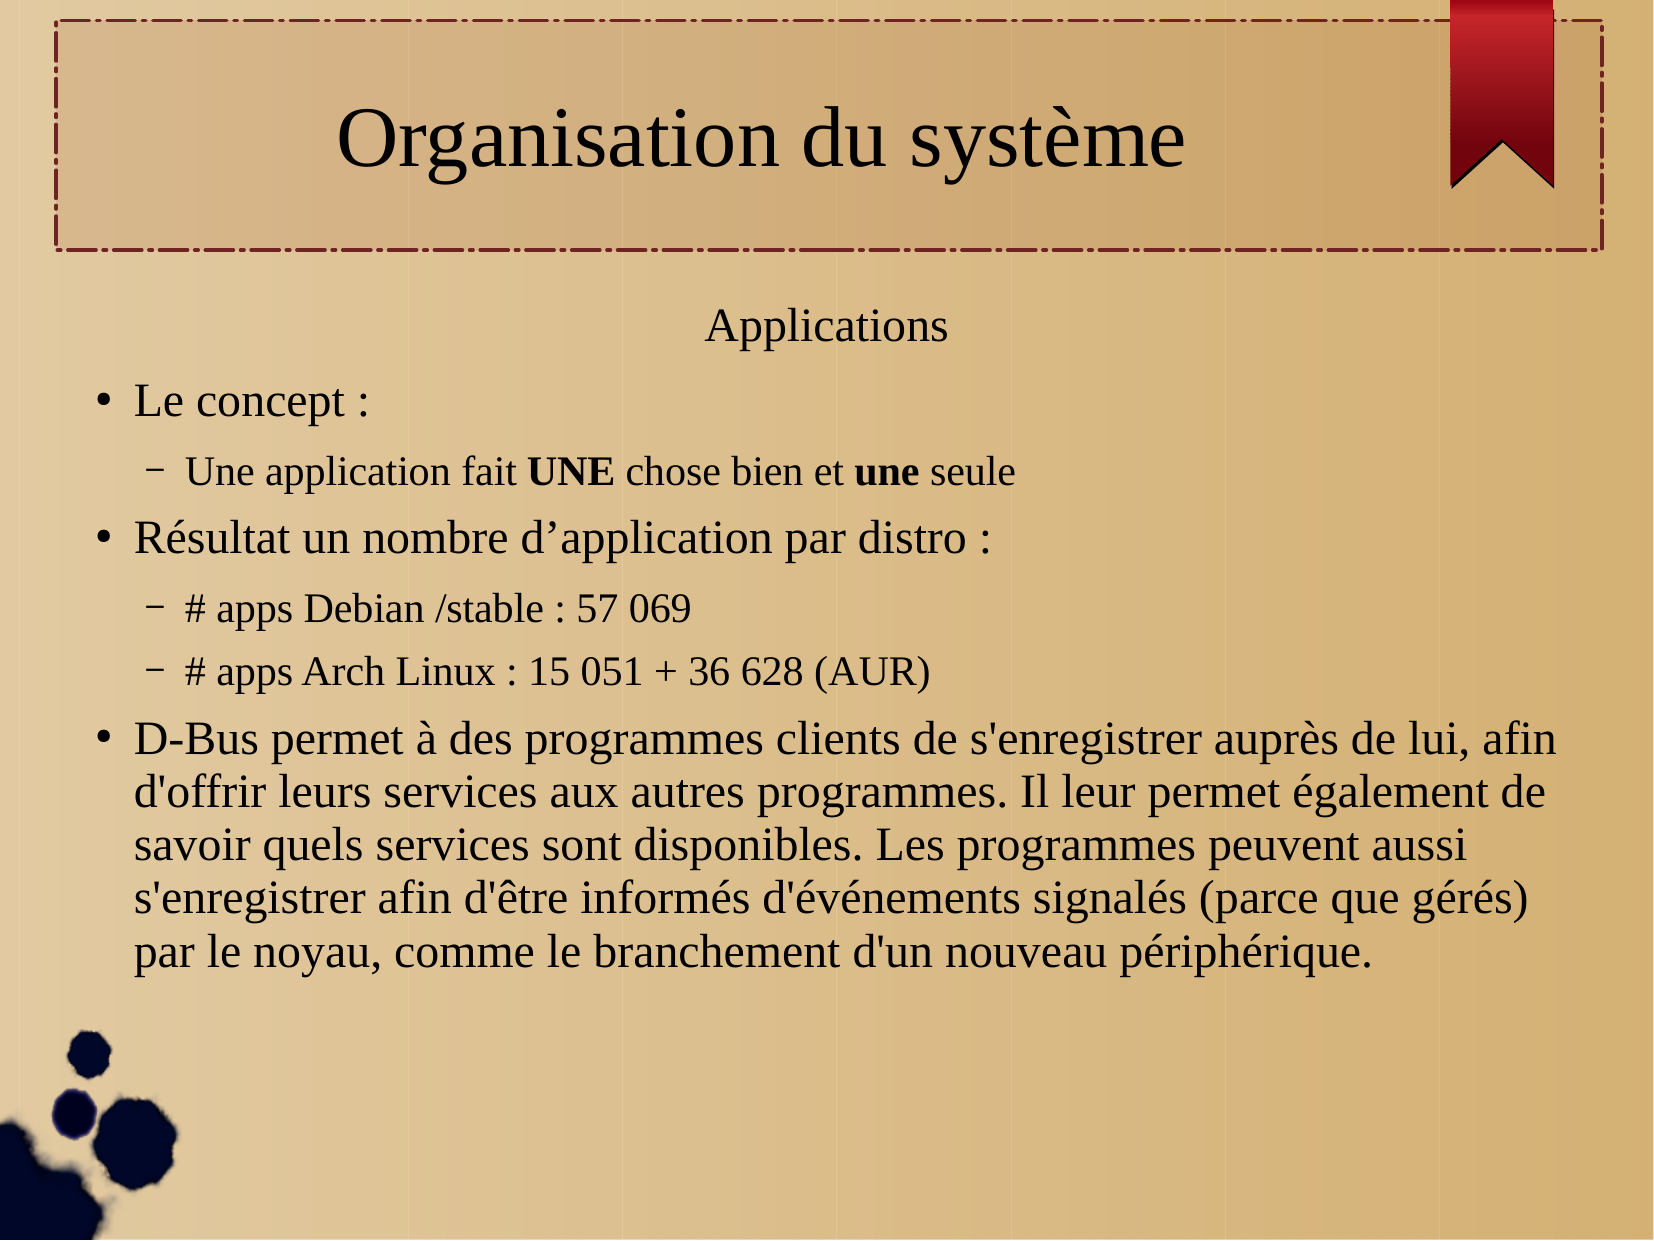

# Organisation du système
Applications
Le concept :
Une application fait UNE chose bien et une seule
Résultat un nombre d’application par distro :
# apps Debian /stable : 57 069
# apps Arch Linux : 15 051 + 36 628 (AUR)
D-Bus permet à des programmes clients de s'enregistrer auprès de lui, afin d'offrir leurs services aux autres programmes. Il leur permet également de savoir quels services sont disponibles. Les programmes peuvent aussi s'enregistrer afin d'être informés d'événements signalés (parce que gérés) par le noyau, comme le branchement d'un nouveau périphérique.